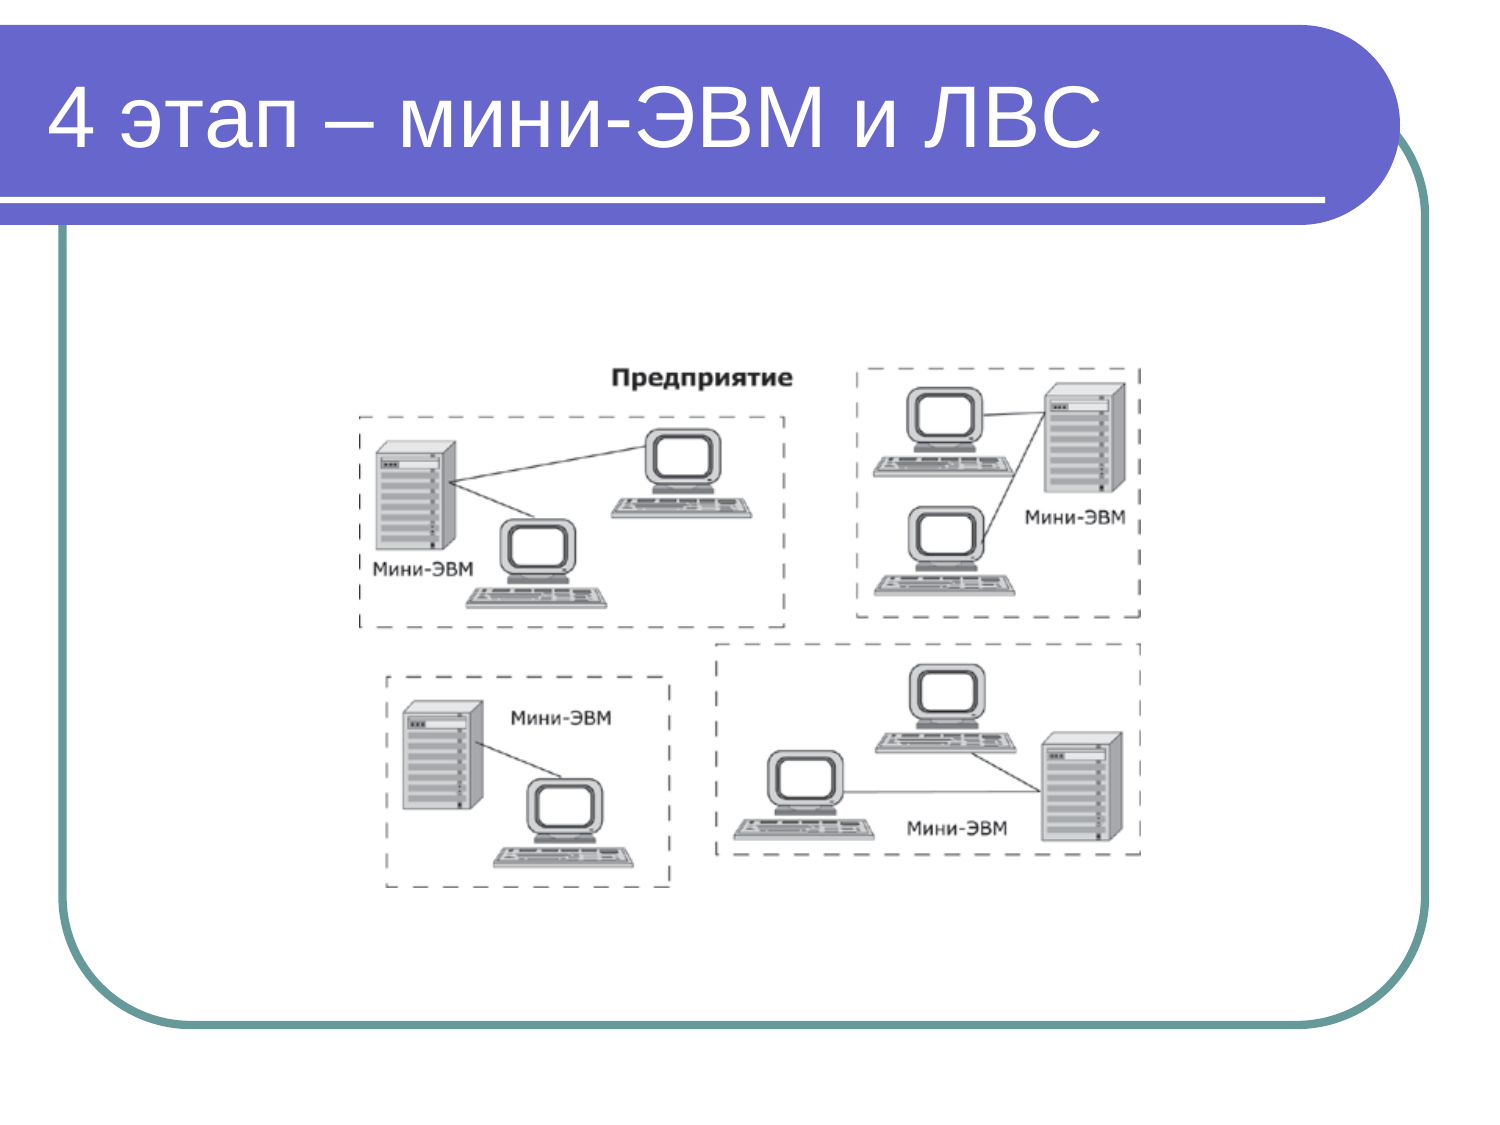

# 4 этап – мини-ЭВМ и ЛВС